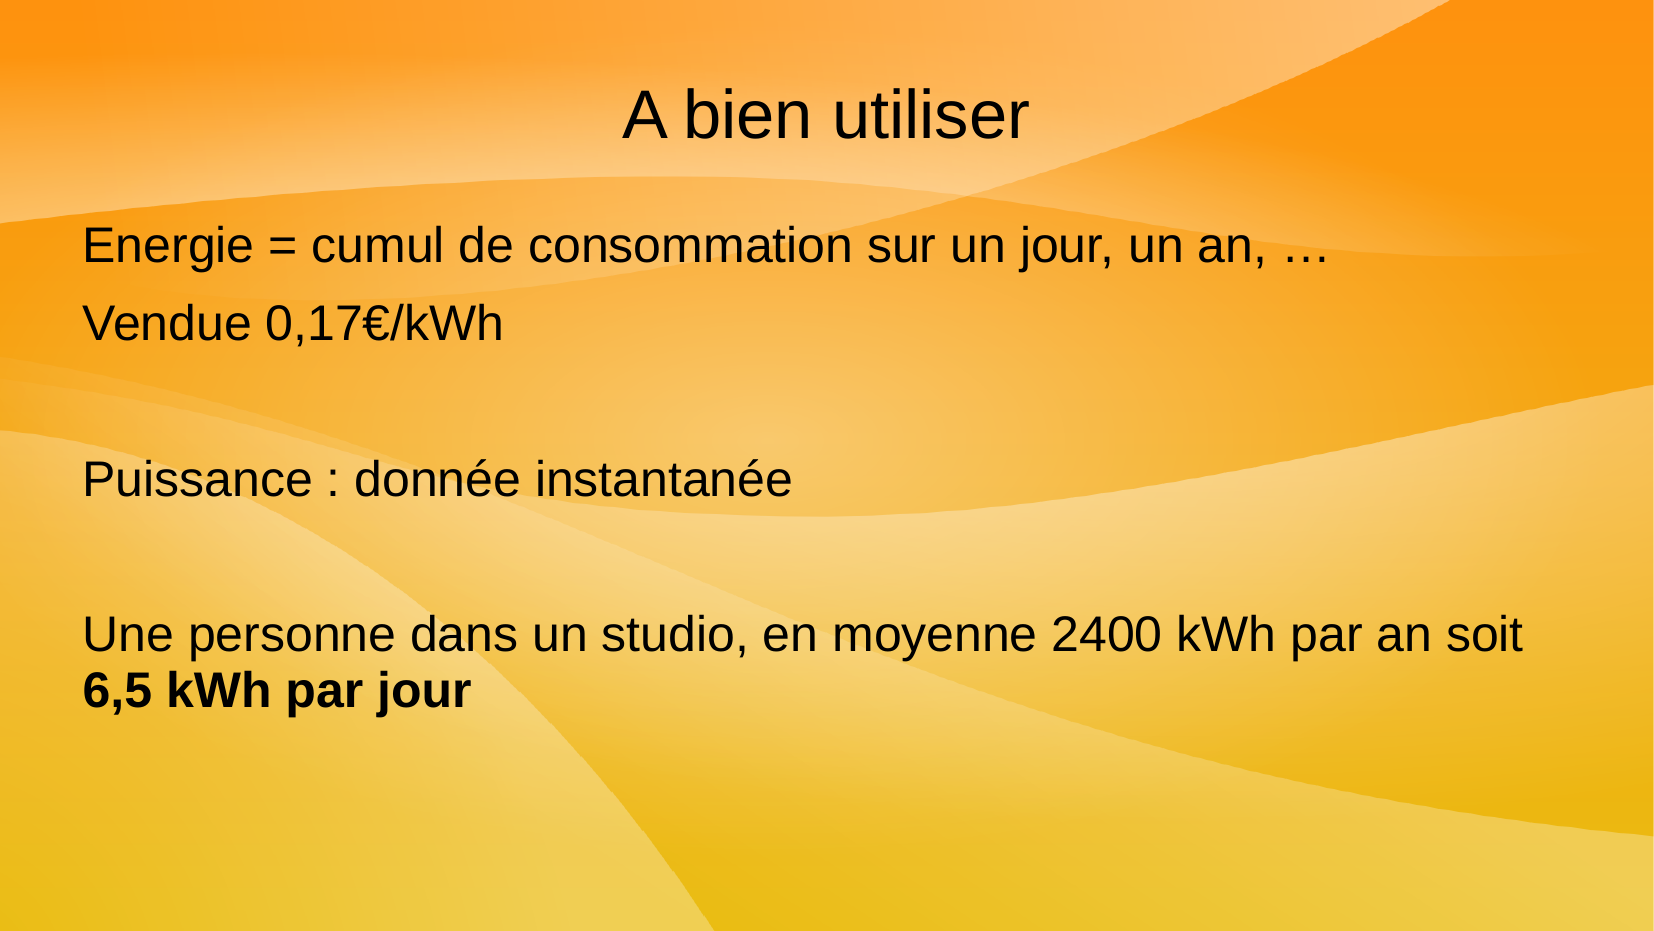

# A bien utiliser
Energie = cumul de consommation sur un jour, un an, …
Vendue 0,17€/kWh
Puissance : donnée instantanée
Une personne dans un studio, en moyenne 2400 kWh par an soit 6,5 kWh par jour